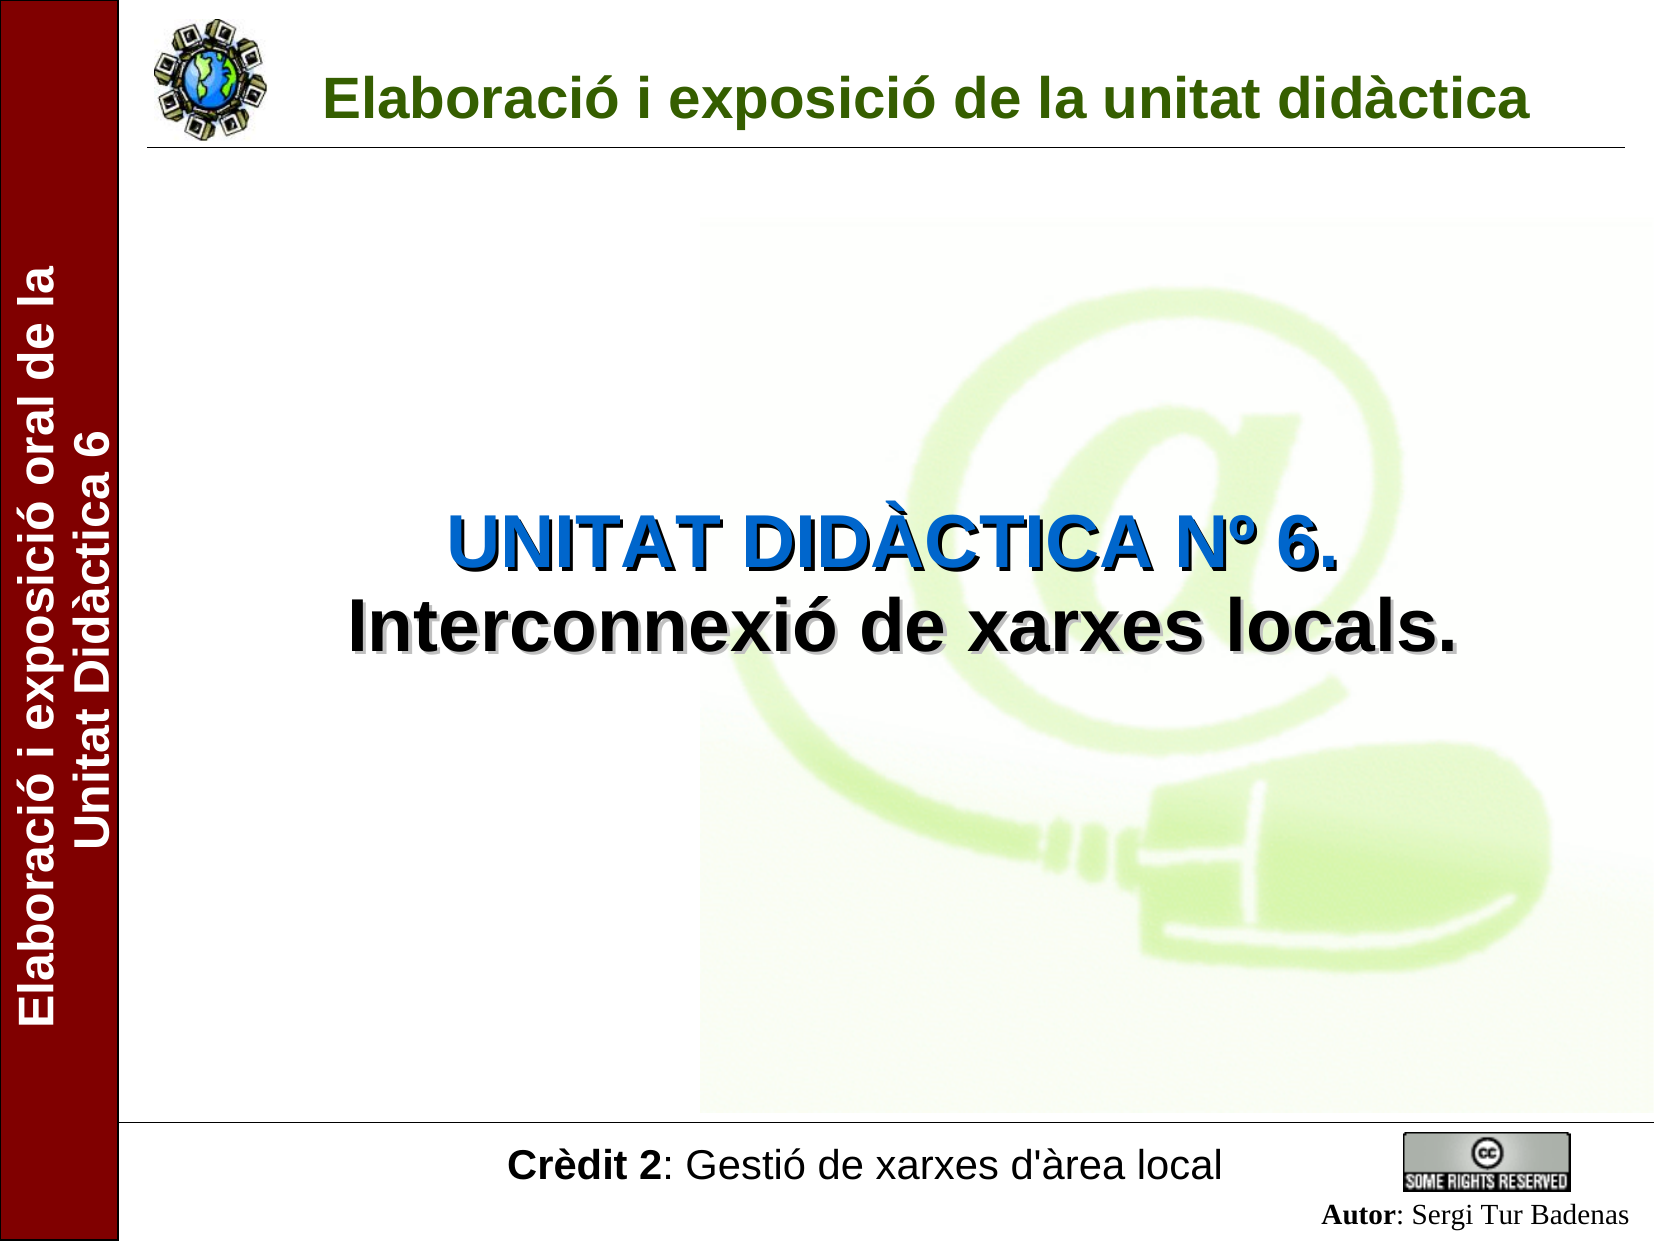

# Elaboració i exposició de la unitat didàctica
UNITAT DIDÀCTICA Nº 6.
Interconnexió de xarxes locals.